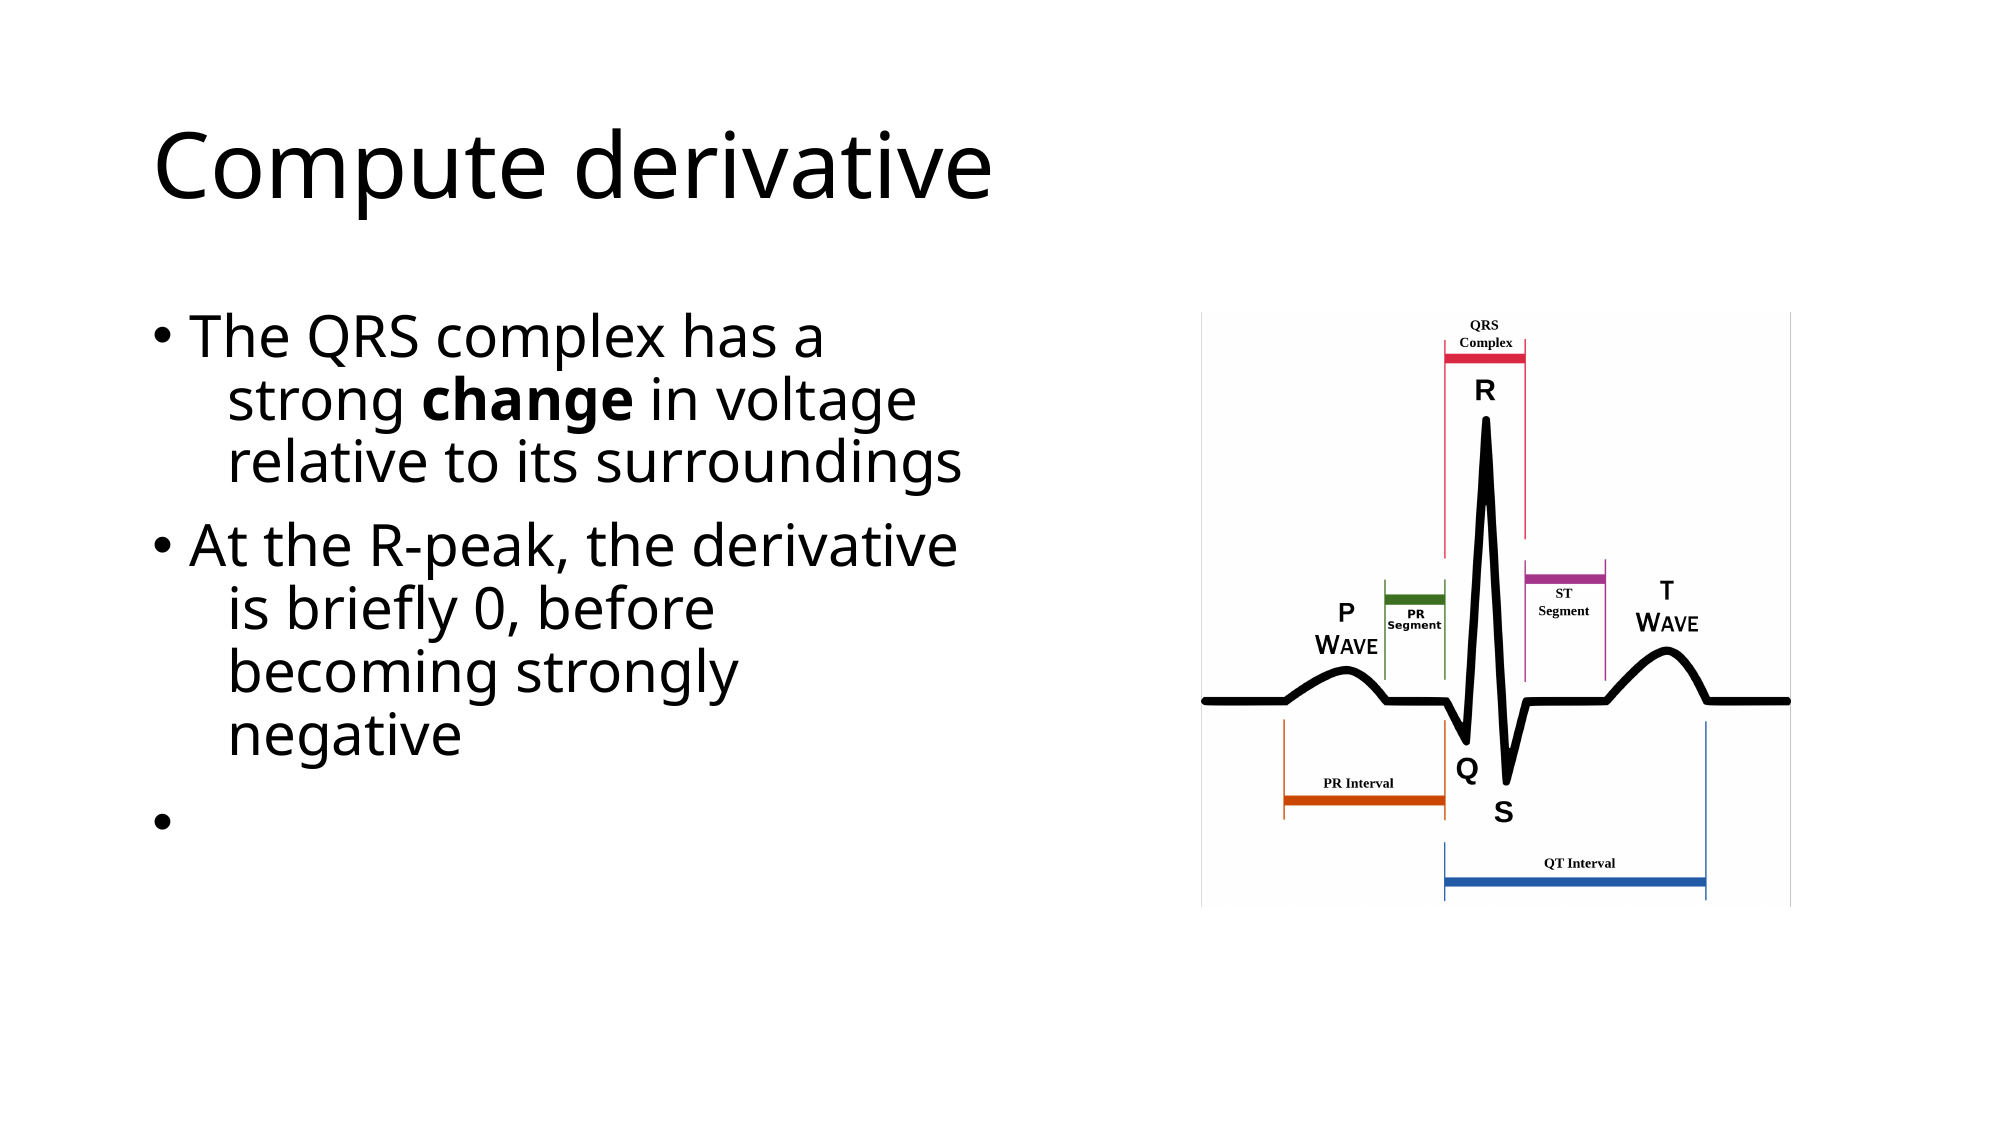

# Compute derivative
The QRS complex has a strong change in voltage relative to its surroundings
At the R-peak, the derivative is briefly 0, before becoming strongly negative